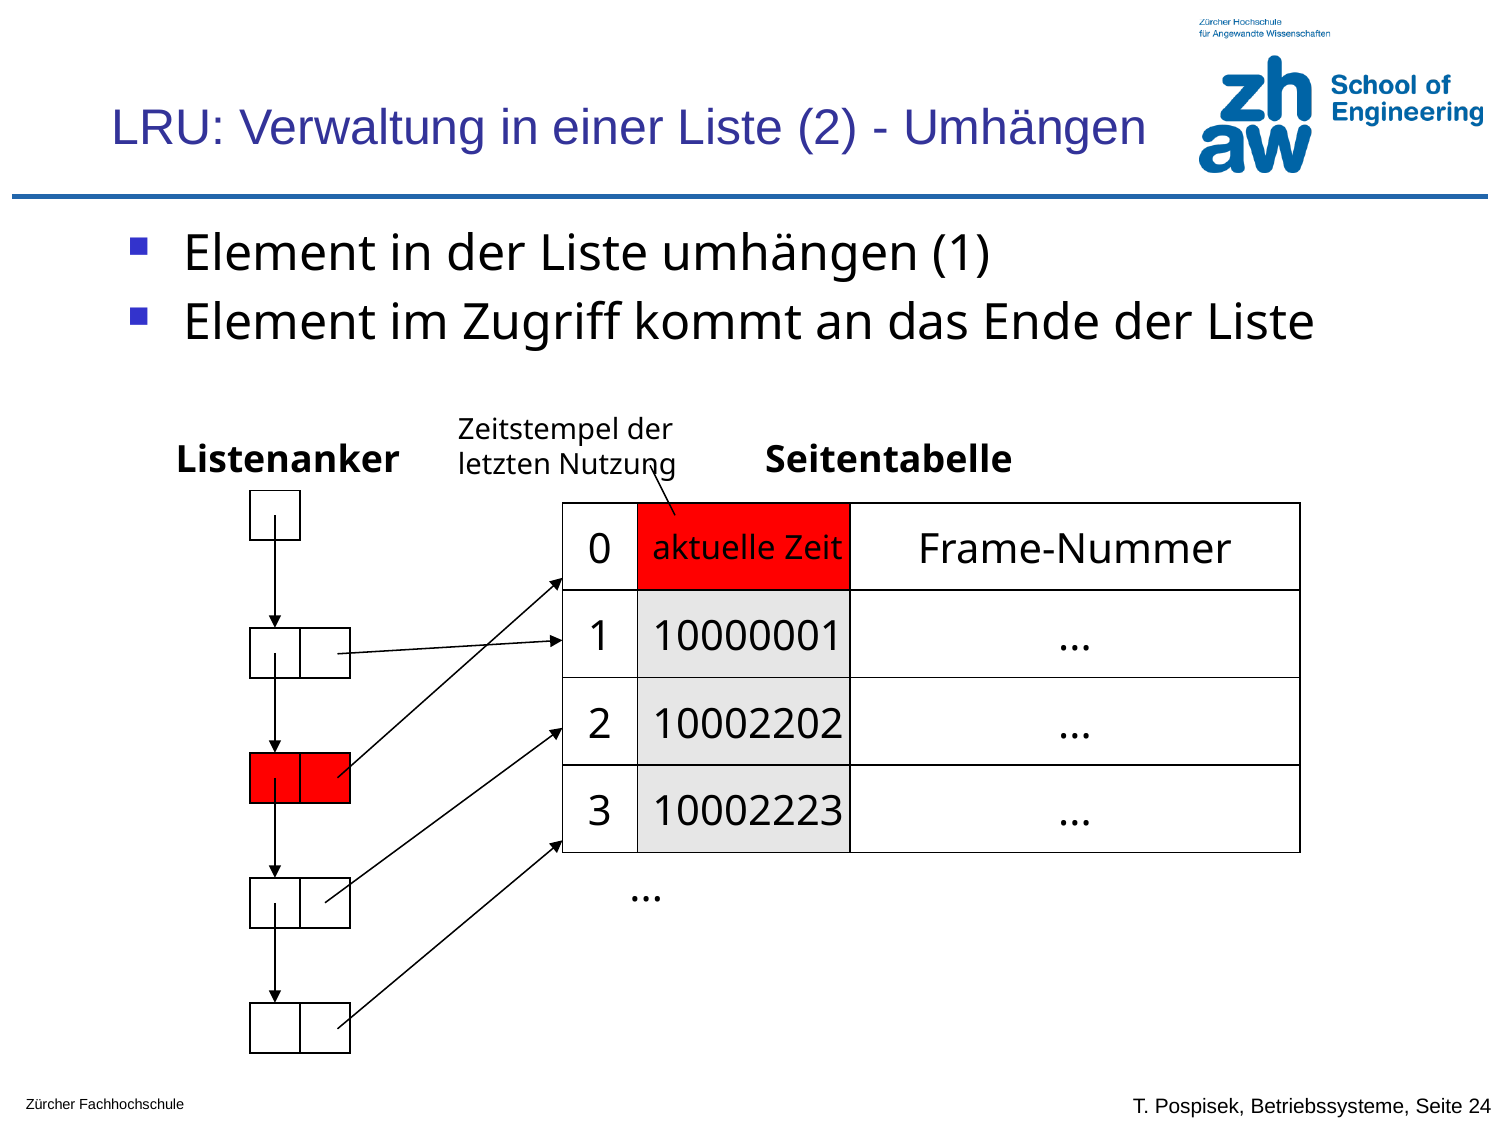

# LRU: Verwaltung in einer Liste (2) - Umhängen
Element in der Liste umhängen (1)
Element im Zugriff kommt an das Ende der Liste
Zeitstempel der
letzten Nutzung
Listenanker
Seitentabelle
0
aktuelle Zeit
Frame-Nummer
1
10000001
...
2
10002202
...
3
10002223
...
...